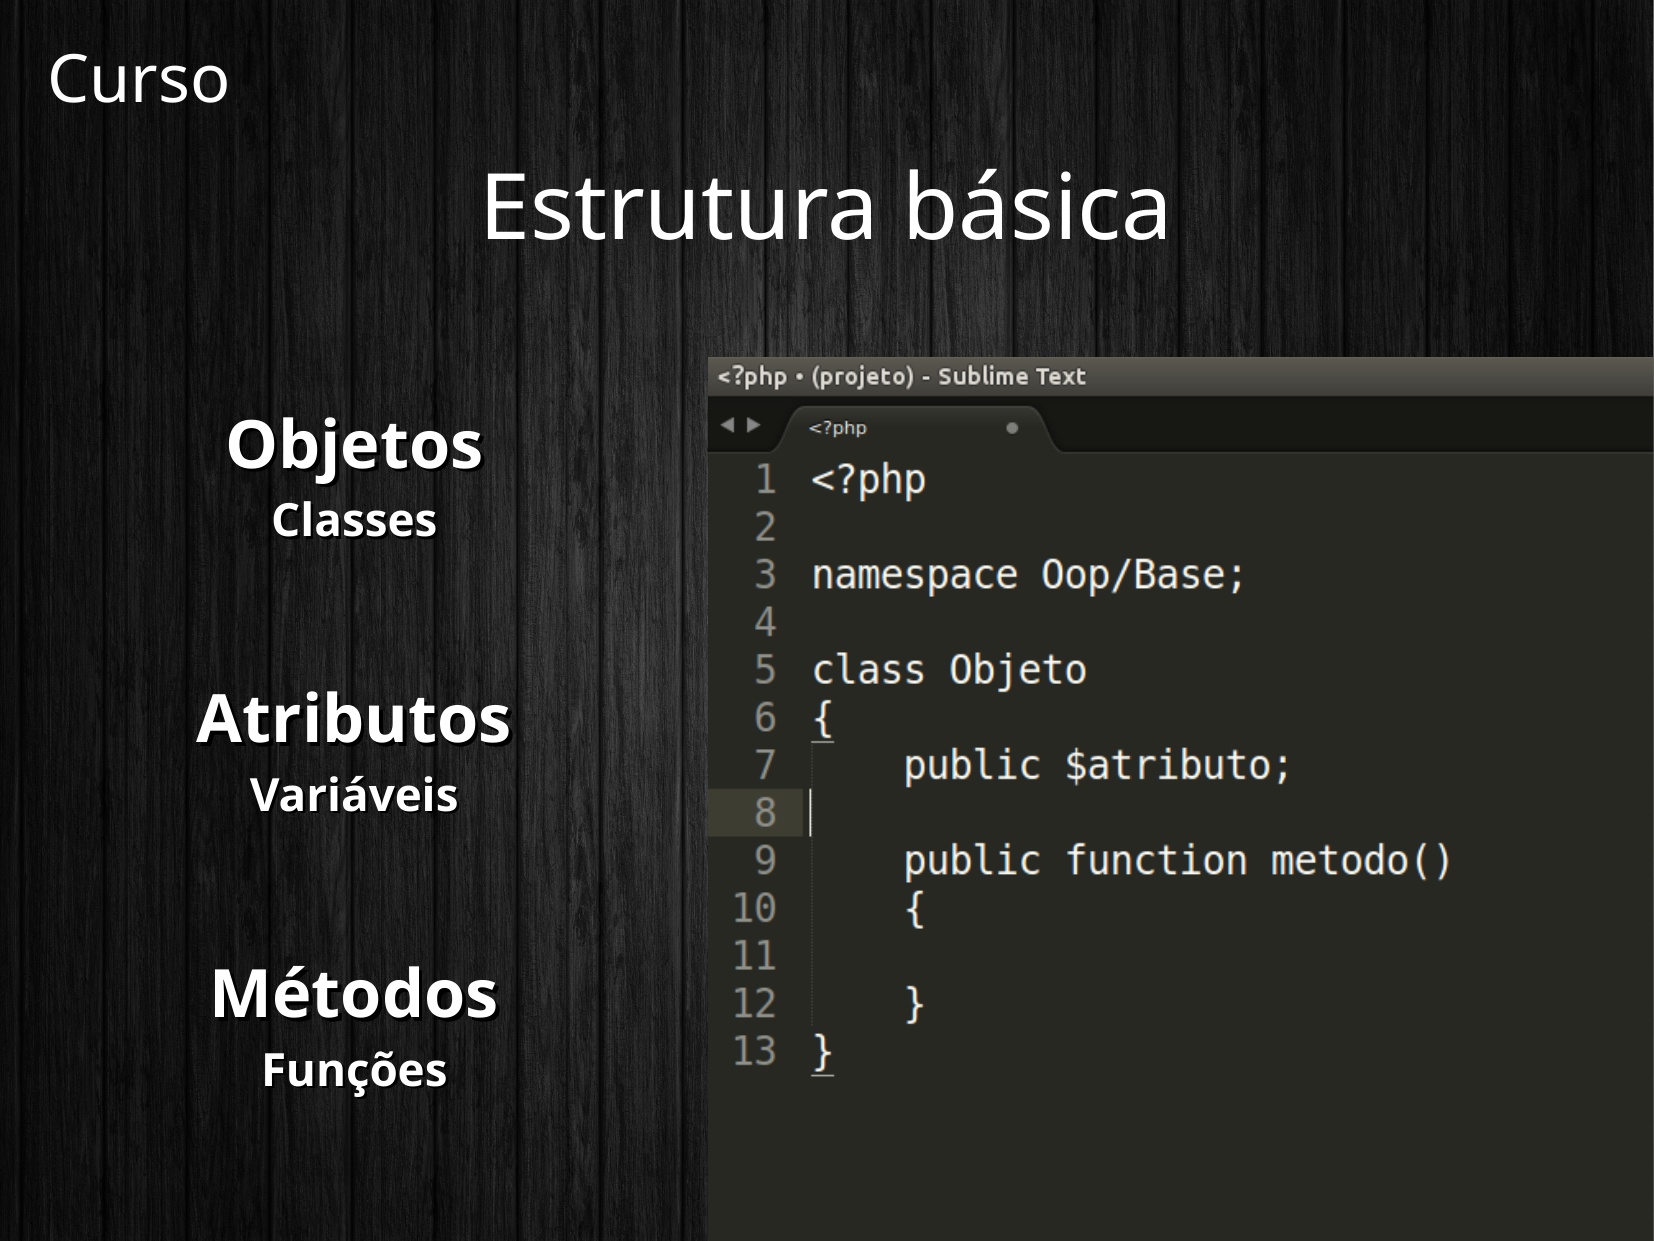

Curso
# Estrutura básica
Objetos
Classes
Atributos
Variáveis
Métodos
Funções
Erik Figueiredo